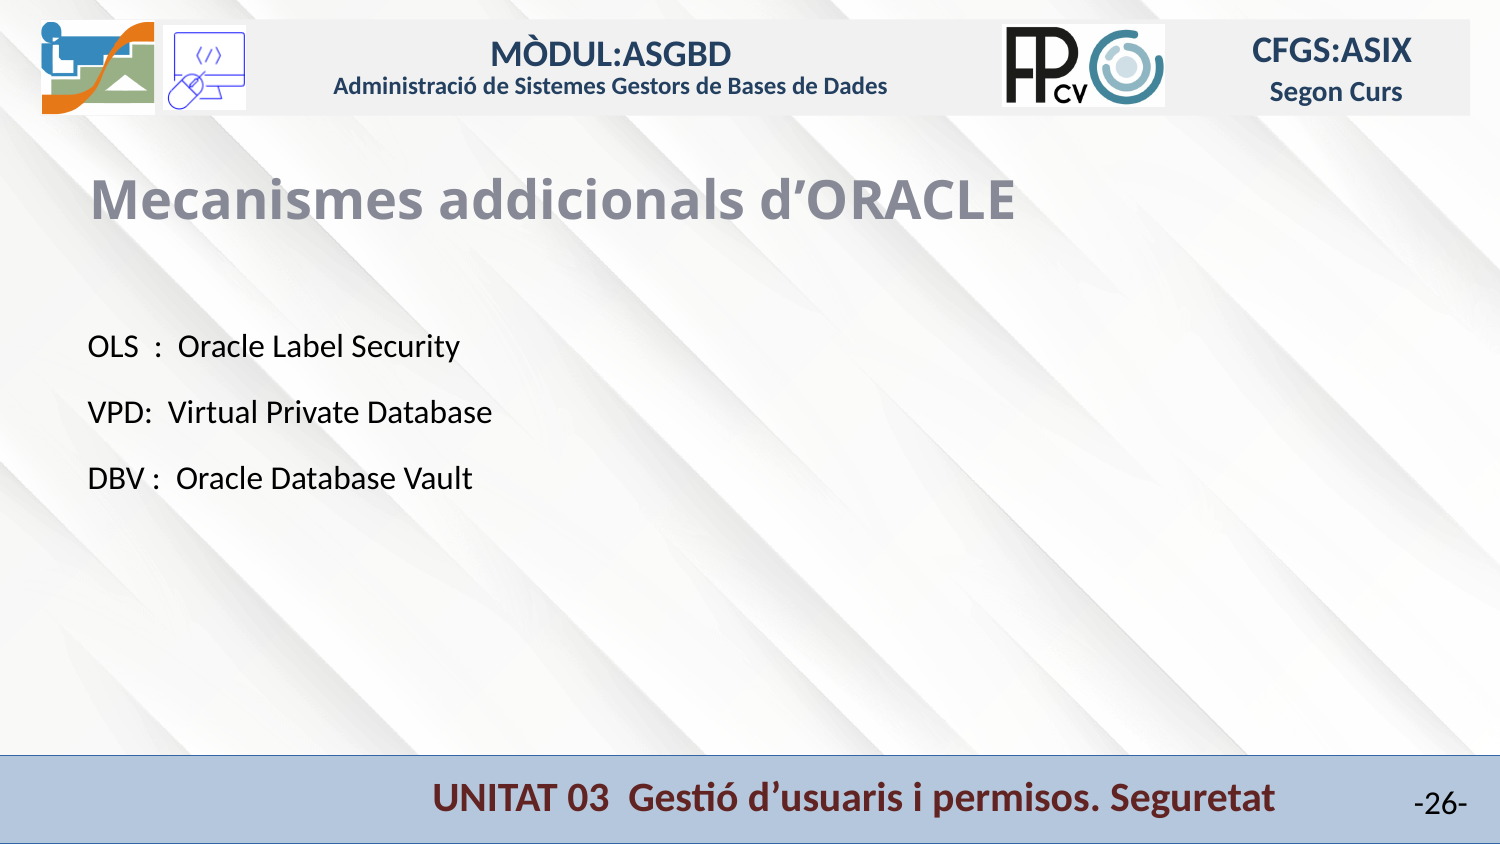

# Mecanismes addicionals d’ORACLE
OLS : Oracle Label Security
VPD: Virtual Private Database
DBV : Oracle Database Vault